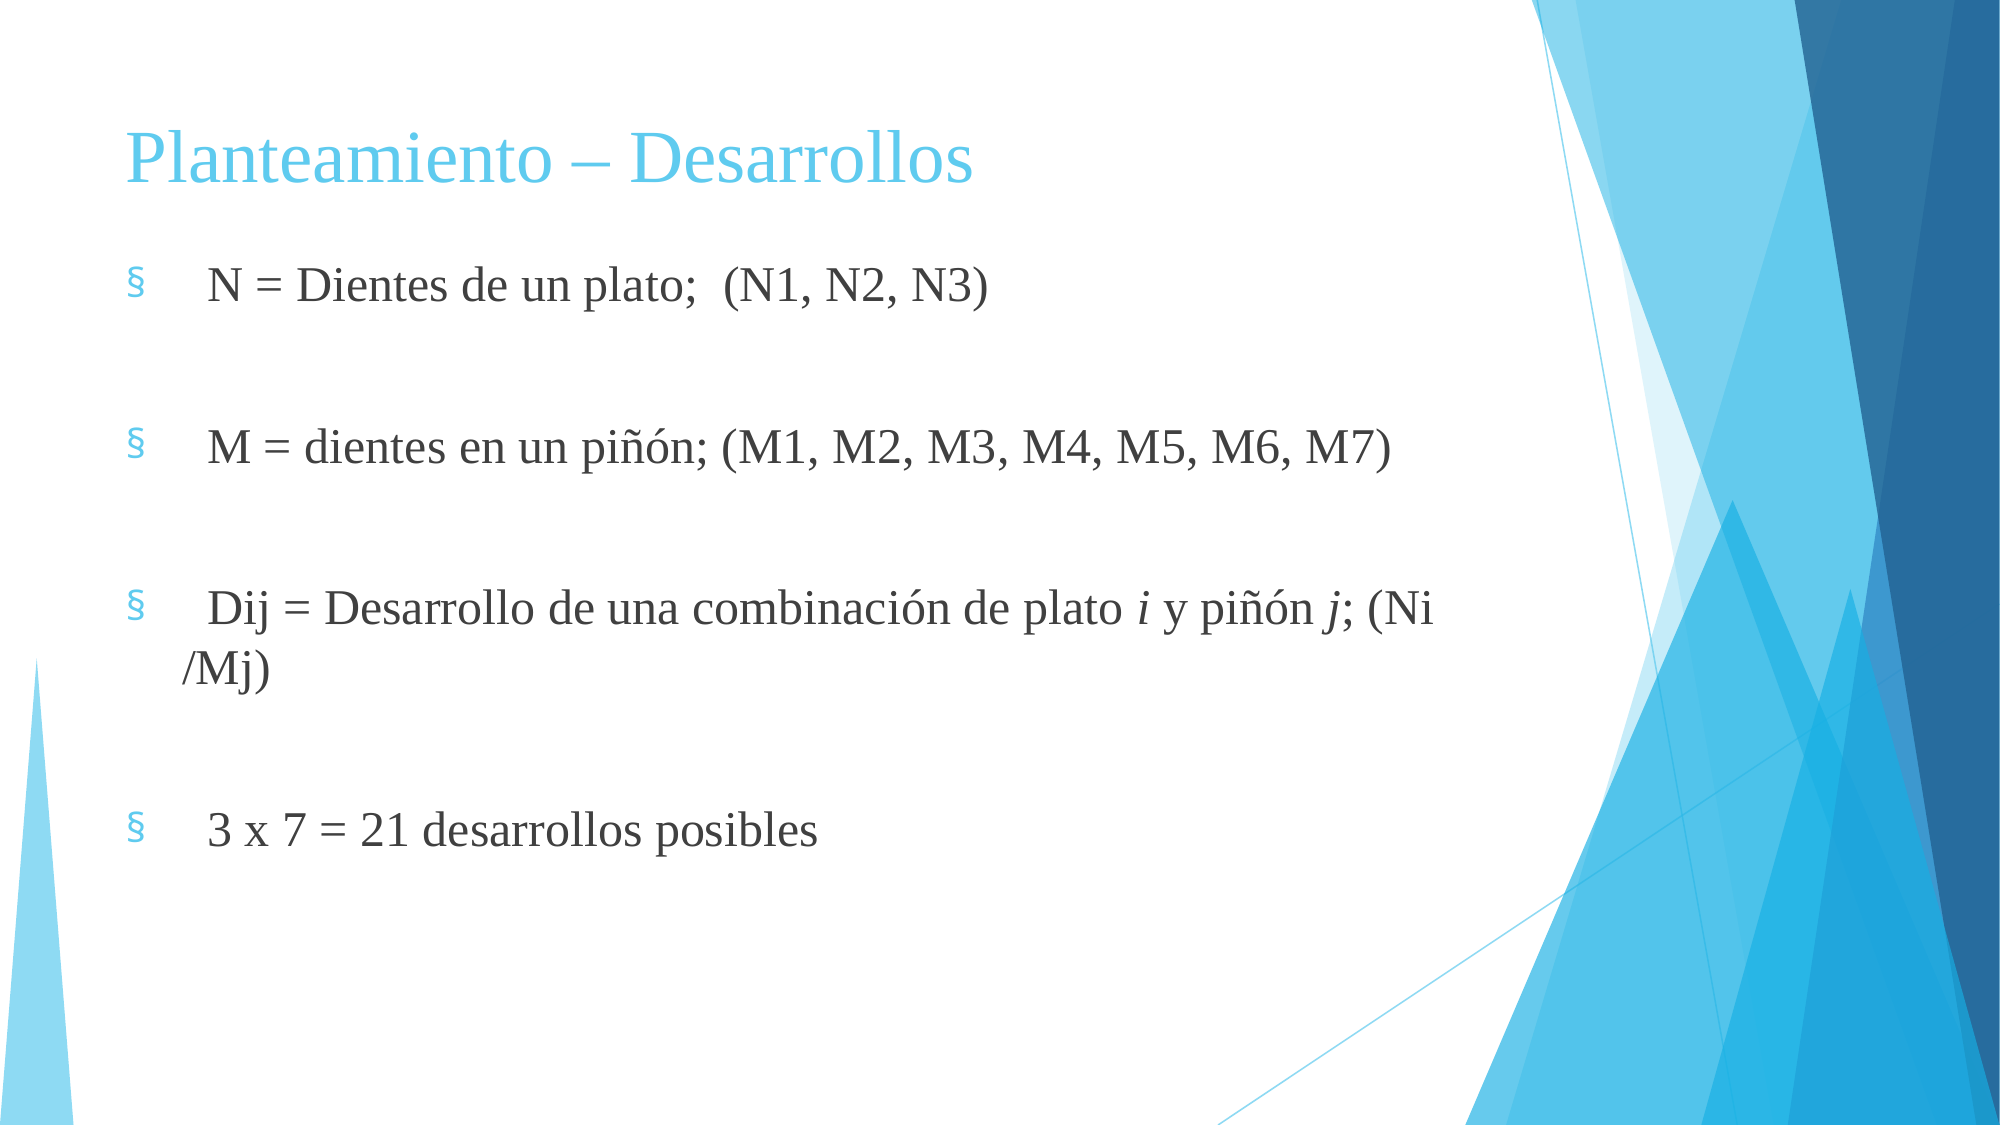

# Planteamiento – Desarrollos
 N = Dientes de un plato; (N1, N2, N3)
 M = dientes en un piñón; (M1, M2, M3, M4, M5, M6, M7)
 Dij = Desarrollo de una combinación de plato i y piñón j; (Ni /Mj)
 3 x 7 = 21 desarrollos posibles